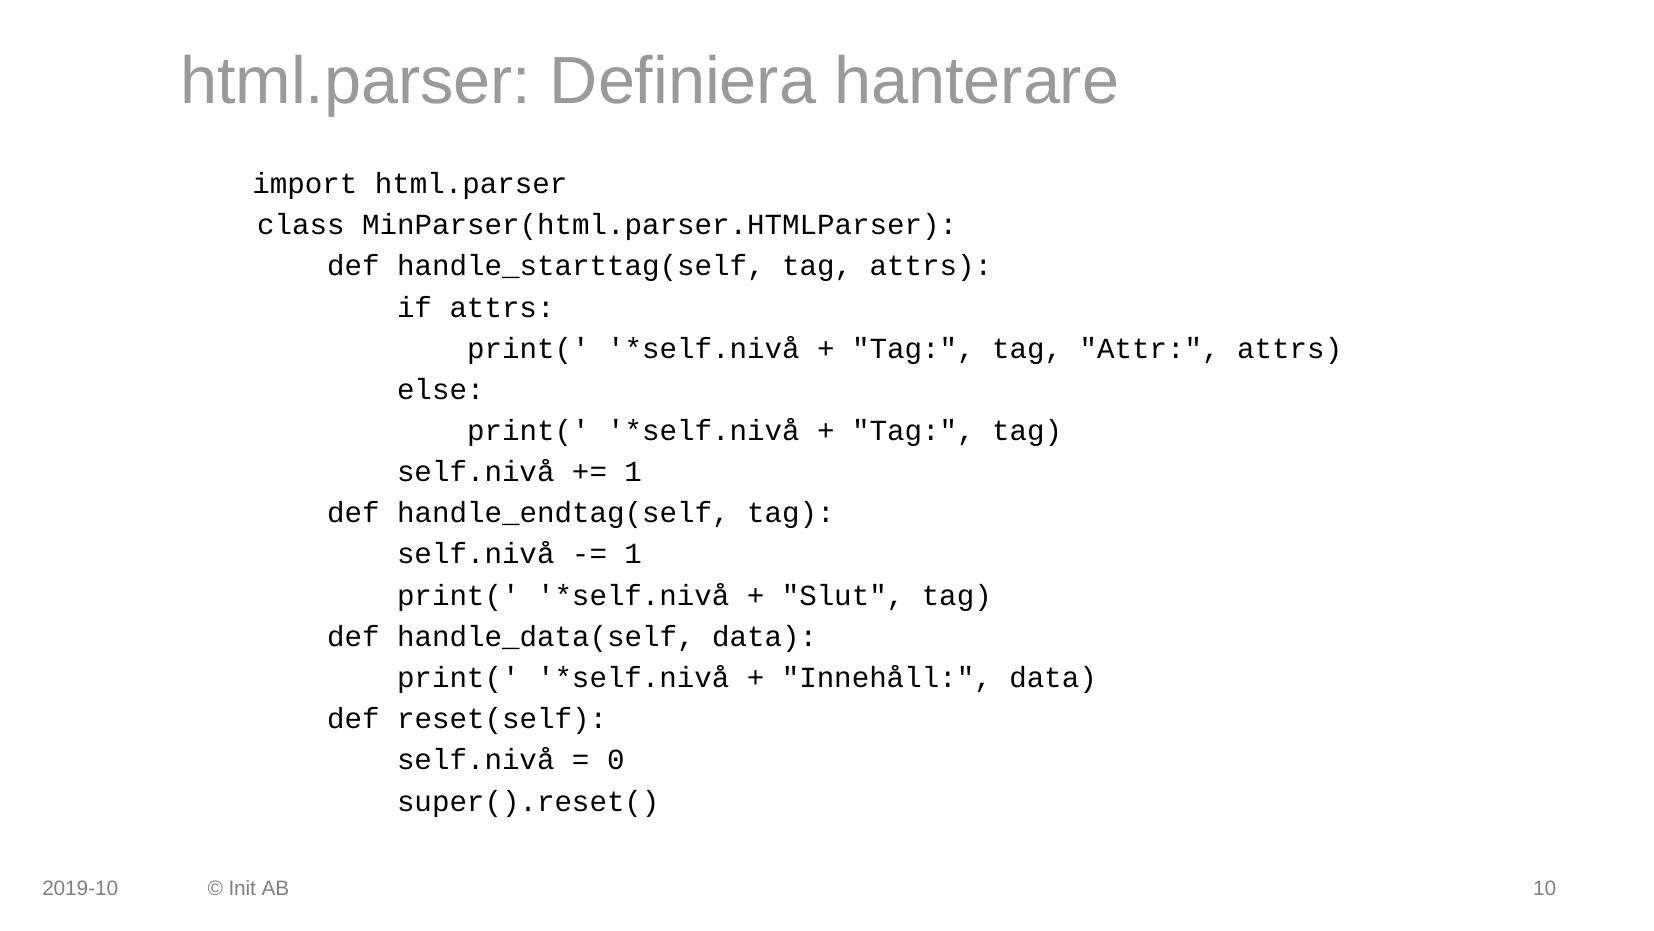

html.parser: Definiera hanterare
 import html.parser
class MinParser(html.parser.HTMLParser):
 def handle_starttag(self, tag, attrs):
 if attrs:
 print(' '*self.nivå + "Tag:", tag, "Attr:", attrs)
 else:
 print(' '*self.nivå + "Tag:", tag)
 self.nivå += 1
 def handle_endtag(self, tag):
 self.nivå -= 1
 print(' '*self.nivå + "Slut", tag)
 def handle_data(self, data):
 print(' '*self.nivå + "Innehåll:", data)
 def reset(self):
 self.nivå = 0
 super().reset()
2019-10
© Init AB